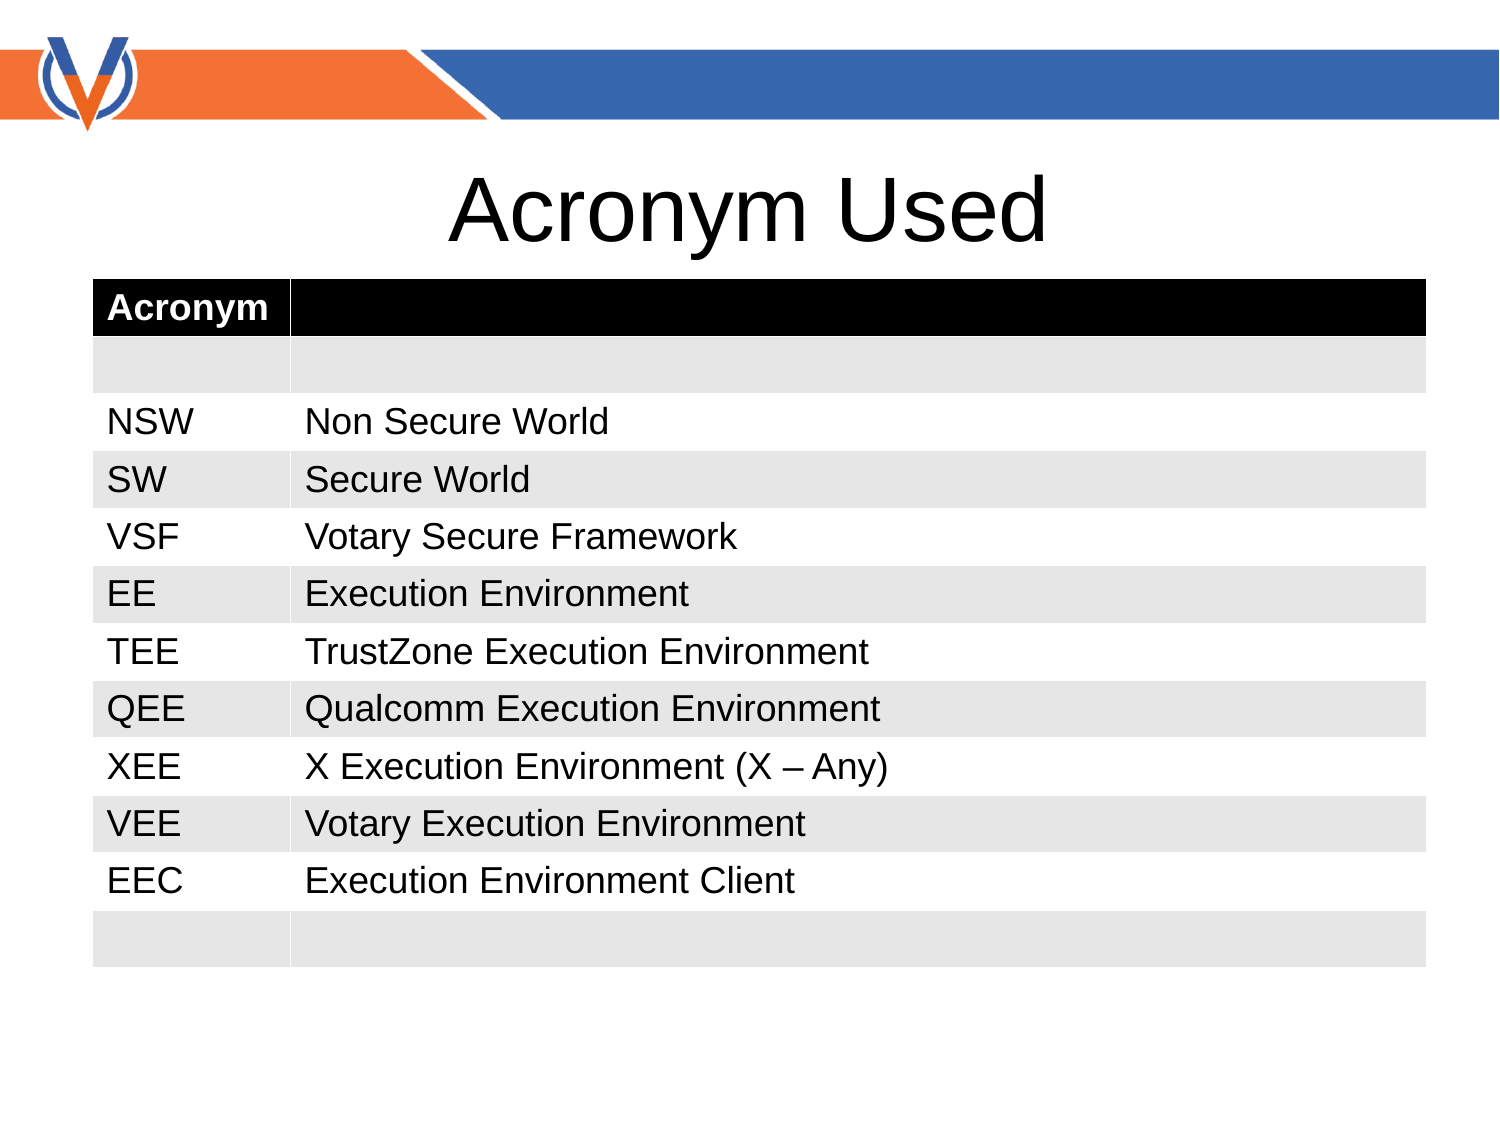

# Acronym Used
| Acronym | |
| --- | --- |
| | |
| NSW | Non Secure World |
| SW | Secure World |
| VSF | Votary Secure Framework |
| EE | Execution Environment |
| TEE | TrustZone Execution Environment |
| QEE | Qualcomm Execution Environment |
| XEE | X Execution Environment (X – Any) |
| VEE | Votary Execution Environment |
| EEC | Execution Environment Client |
| | |
| | |